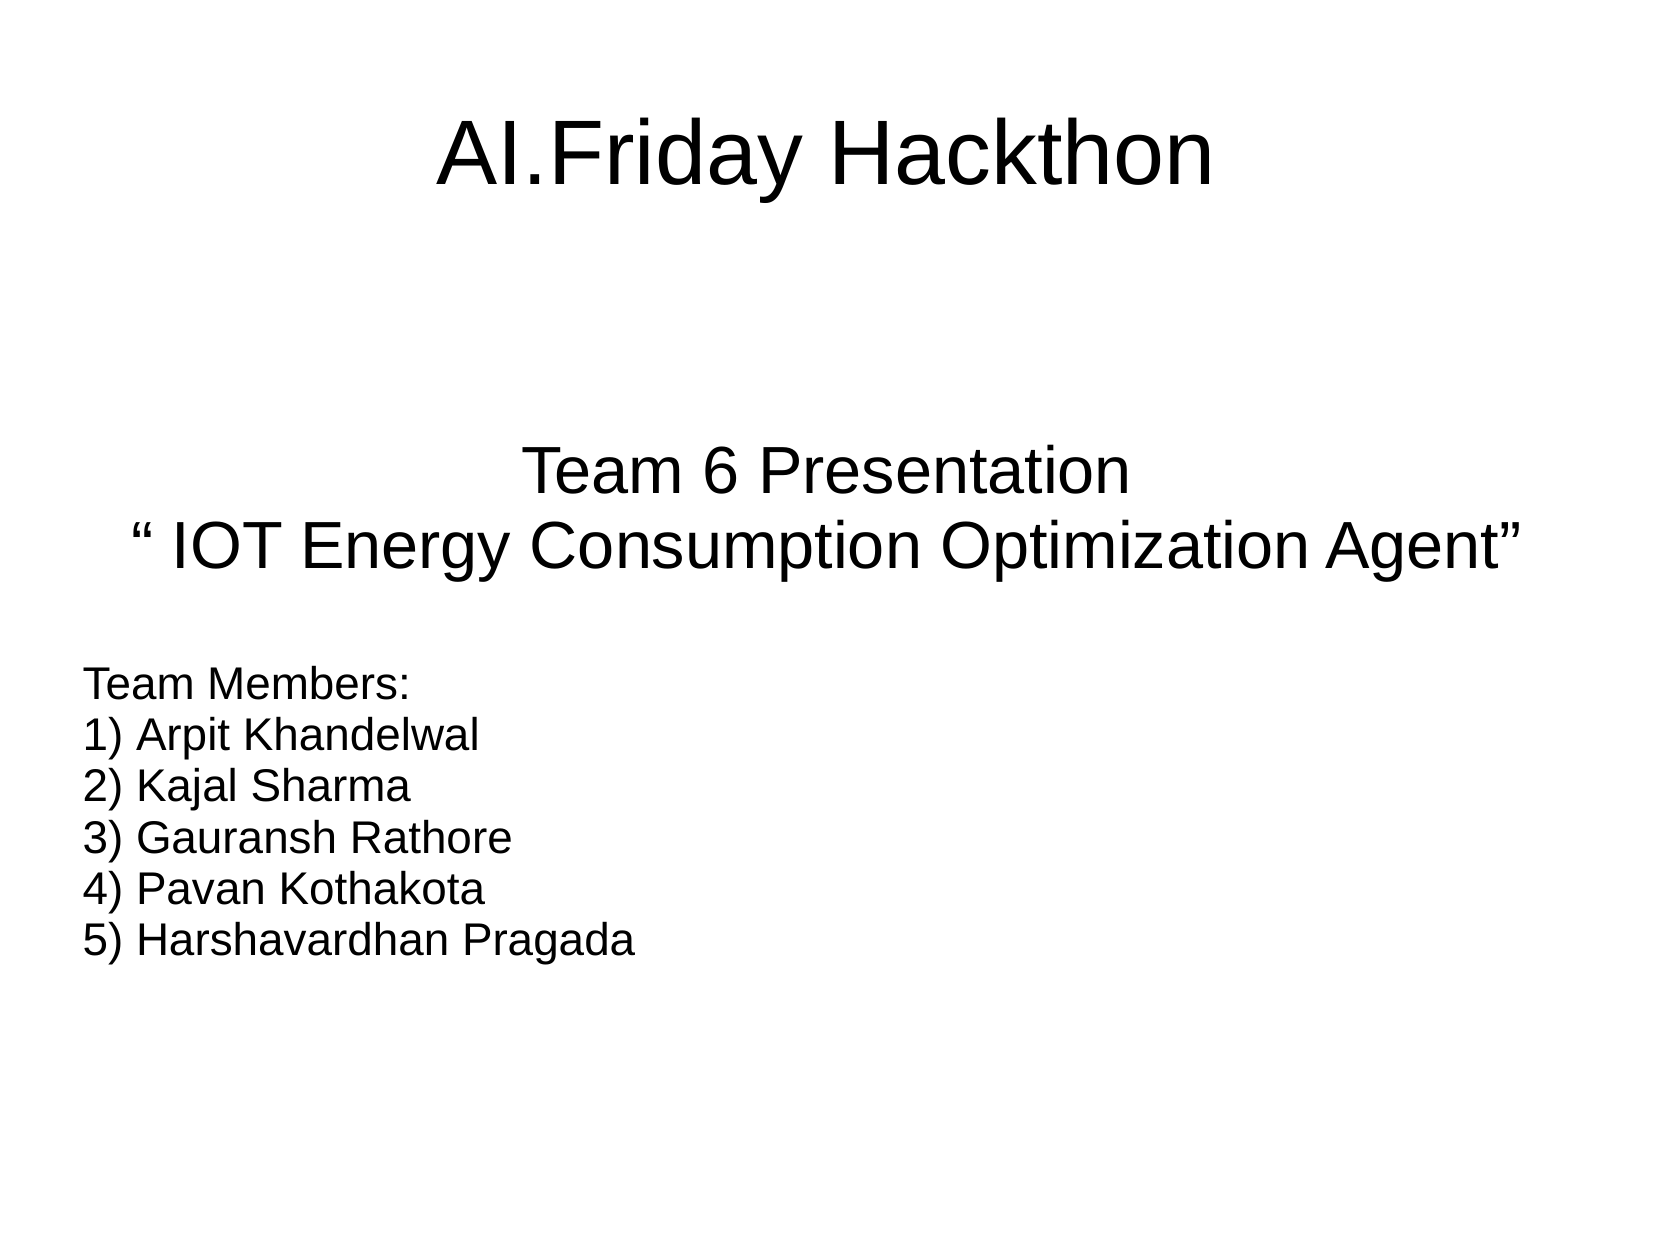

# AI.Friday Hackthon
Team 6 Presentation
“ IOT Energy Consumption Optimization Agent”
Team Members:
 Arpit Khandelwal
 Kajal Sharma
 Gauransh Rathore
 Pavan Kothakota
 Harshavardhan Pragada